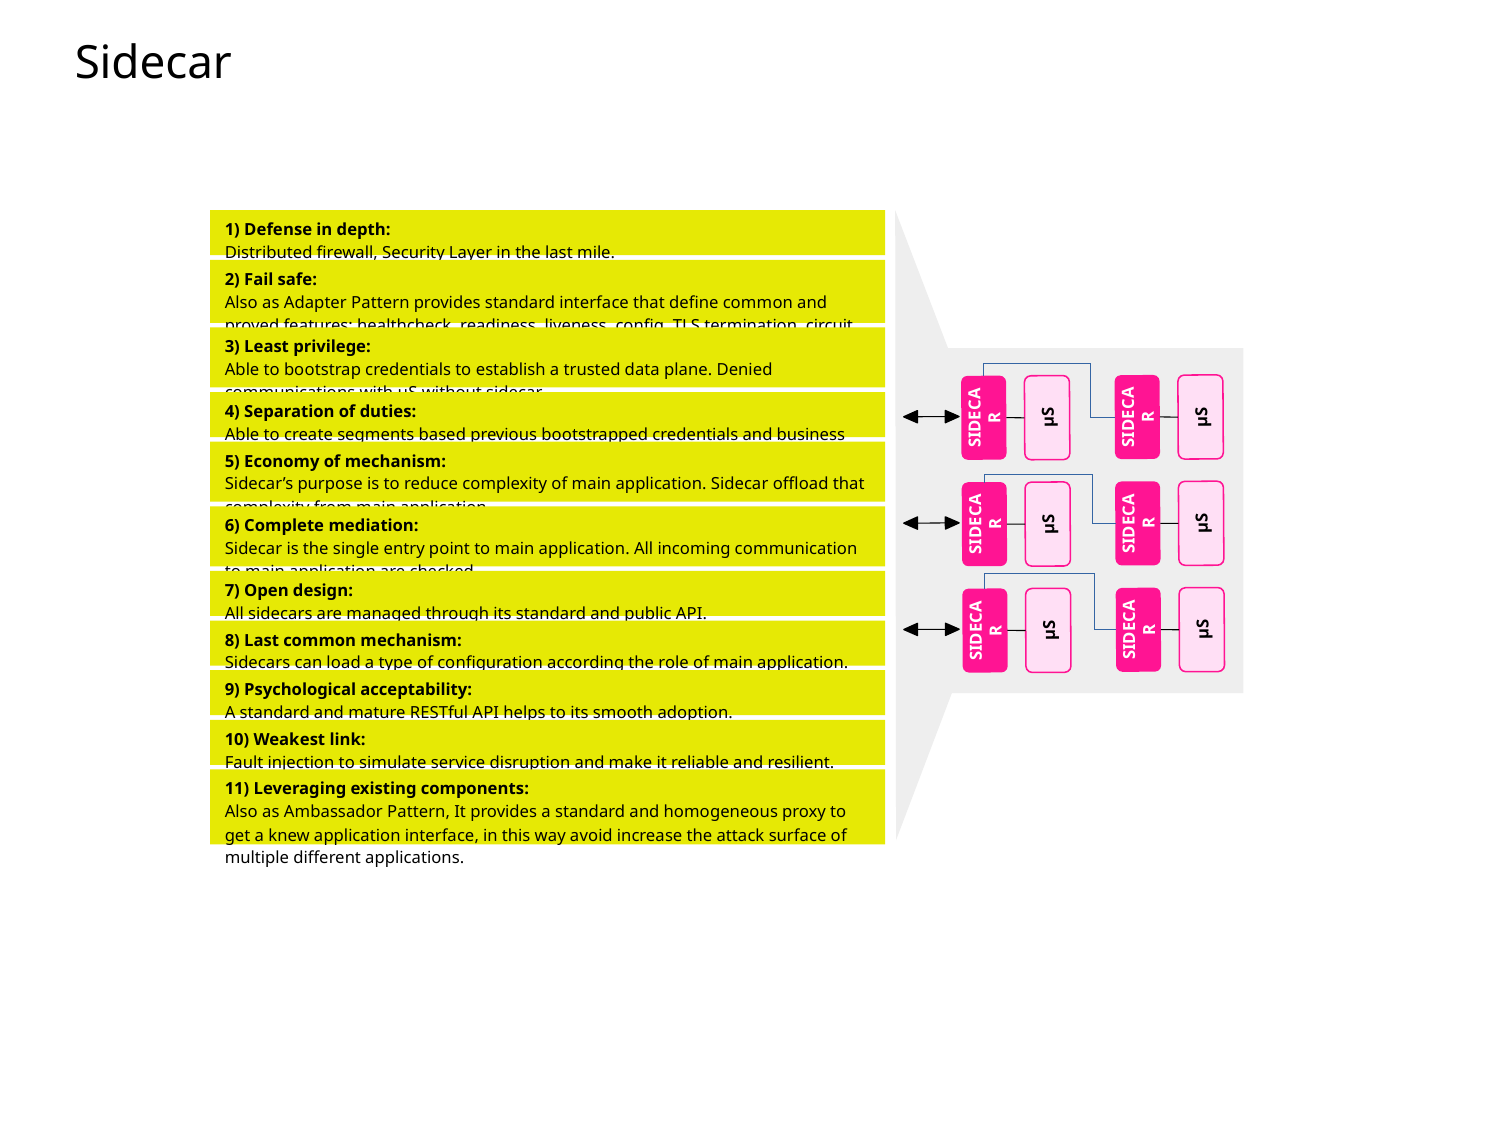

Sidecar
1) Defense in depth:
Distributed firewall, Security Layer in the last mile.
2) Fail safe:
Also as Adapter Pattern provides standard interface that define common and proved features: healthcheck, readiness, liveness, config, TLS termination, circuit breaker, etc.
3) Least privilege:
Able to bootstrap credentials to establish a trusted data plane. Denied communications with µS without sidecar.
4) Separation of duties:
Able to create segments based previous bootstrapped credentials and business domains.
µS
SIDECAR
µS
SIDECAR
5) Economy of mechanism:
Sidecar’s purpose is to reduce complexity of main application. Sidecar offload that complexity from main application.
µS
SIDECAR
µS
SIDECAR
6) Complete mediation:
Sidecar is the single entry point to main application. All incoming communication to main application are checked.
7) Open design:
All sidecars are managed through its standard and public API.
µS
SIDECAR
µS
SIDECAR
8) Last common mechanism:
Sidecars can load a type of configuration according the role of main application.
9) Psychological acceptability:
A standard and mature RESTful API helps to its smooth adoption.
10) Weakest link:
Fault injection to simulate service disruption and make it reliable and resilient.
11) Leveraging existing components:
Also as Ambassador Pattern, It provides a standard and homogeneous proxy to get a knew application interface, in this way avoid increase the attack surface of multiple different applications.